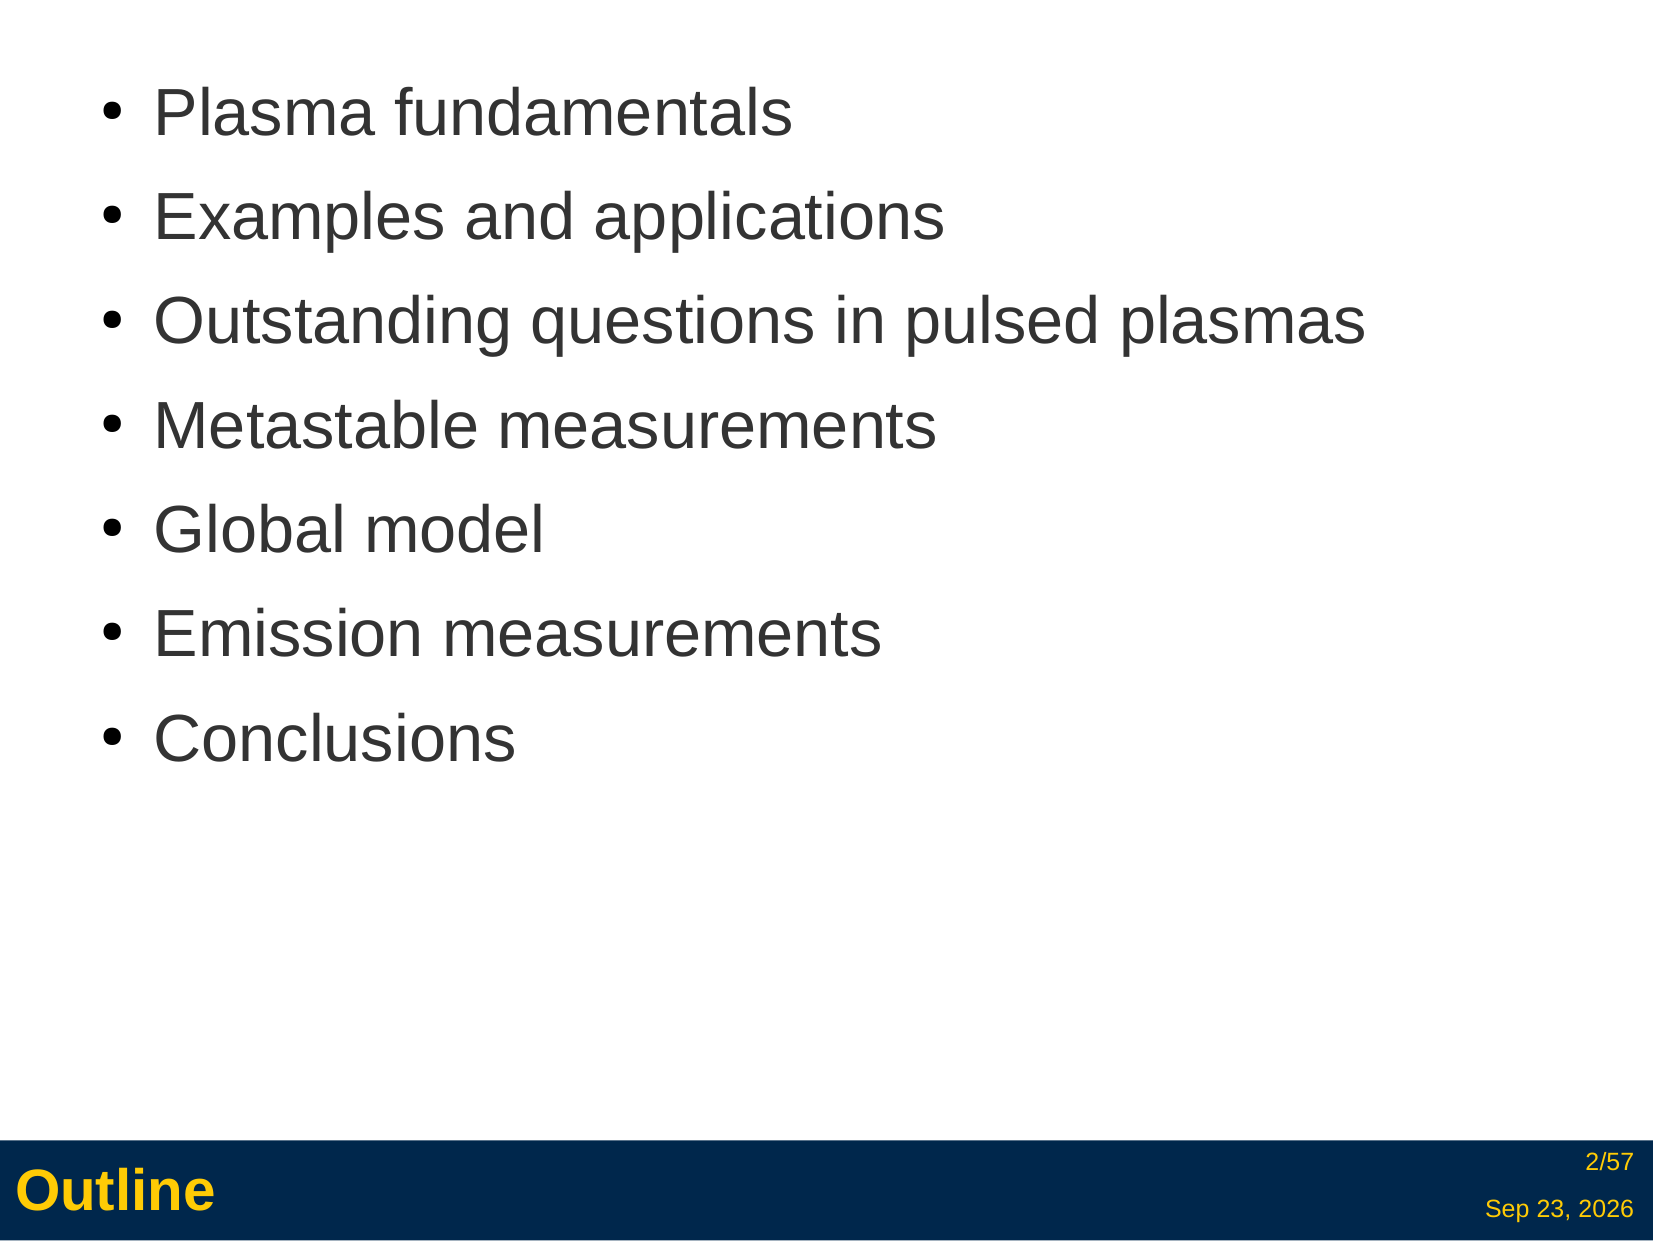

Plasma fundamentals
Examples and applications
Outstanding questions in pulsed plasmas
Metastable measurements
Global model
Emission measurements
Conclusions
# Outline
2